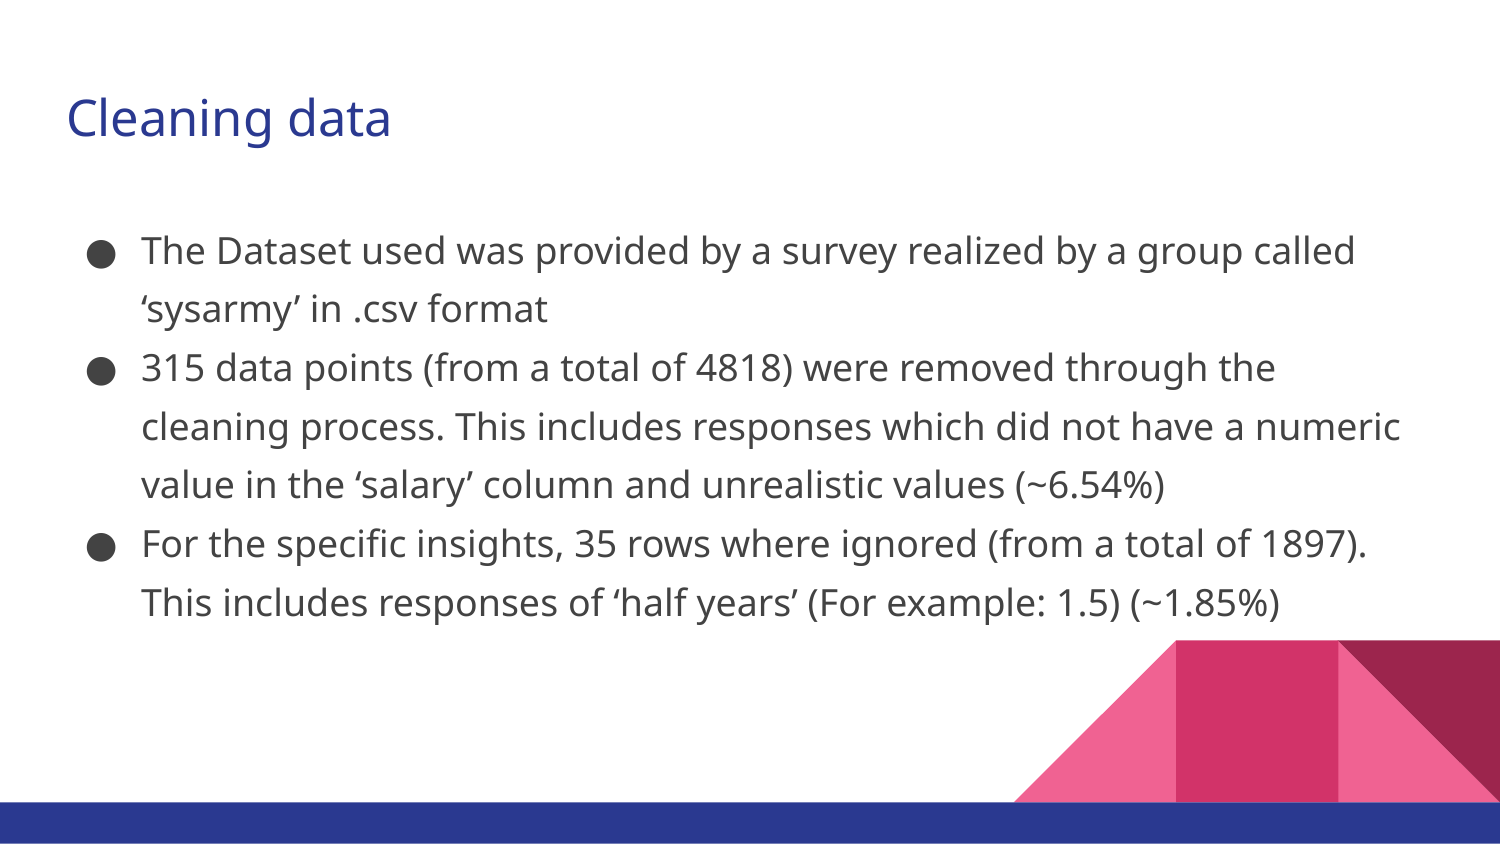

# Cleaning data
The Dataset used was provided by a survey realized by a group called ‘sysarmy’ in .csv format
315 data points (from a total of 4818) were removed through the cleaning process. This includes responses which did not have a numeric value in the ‘salary’ column and unrealistic values (~6.54%)
For the specific insights, 35 rows where ignored (from a total of 1897). This includes responses of ‘half years’ (For example: 1.5) (~1.85%)